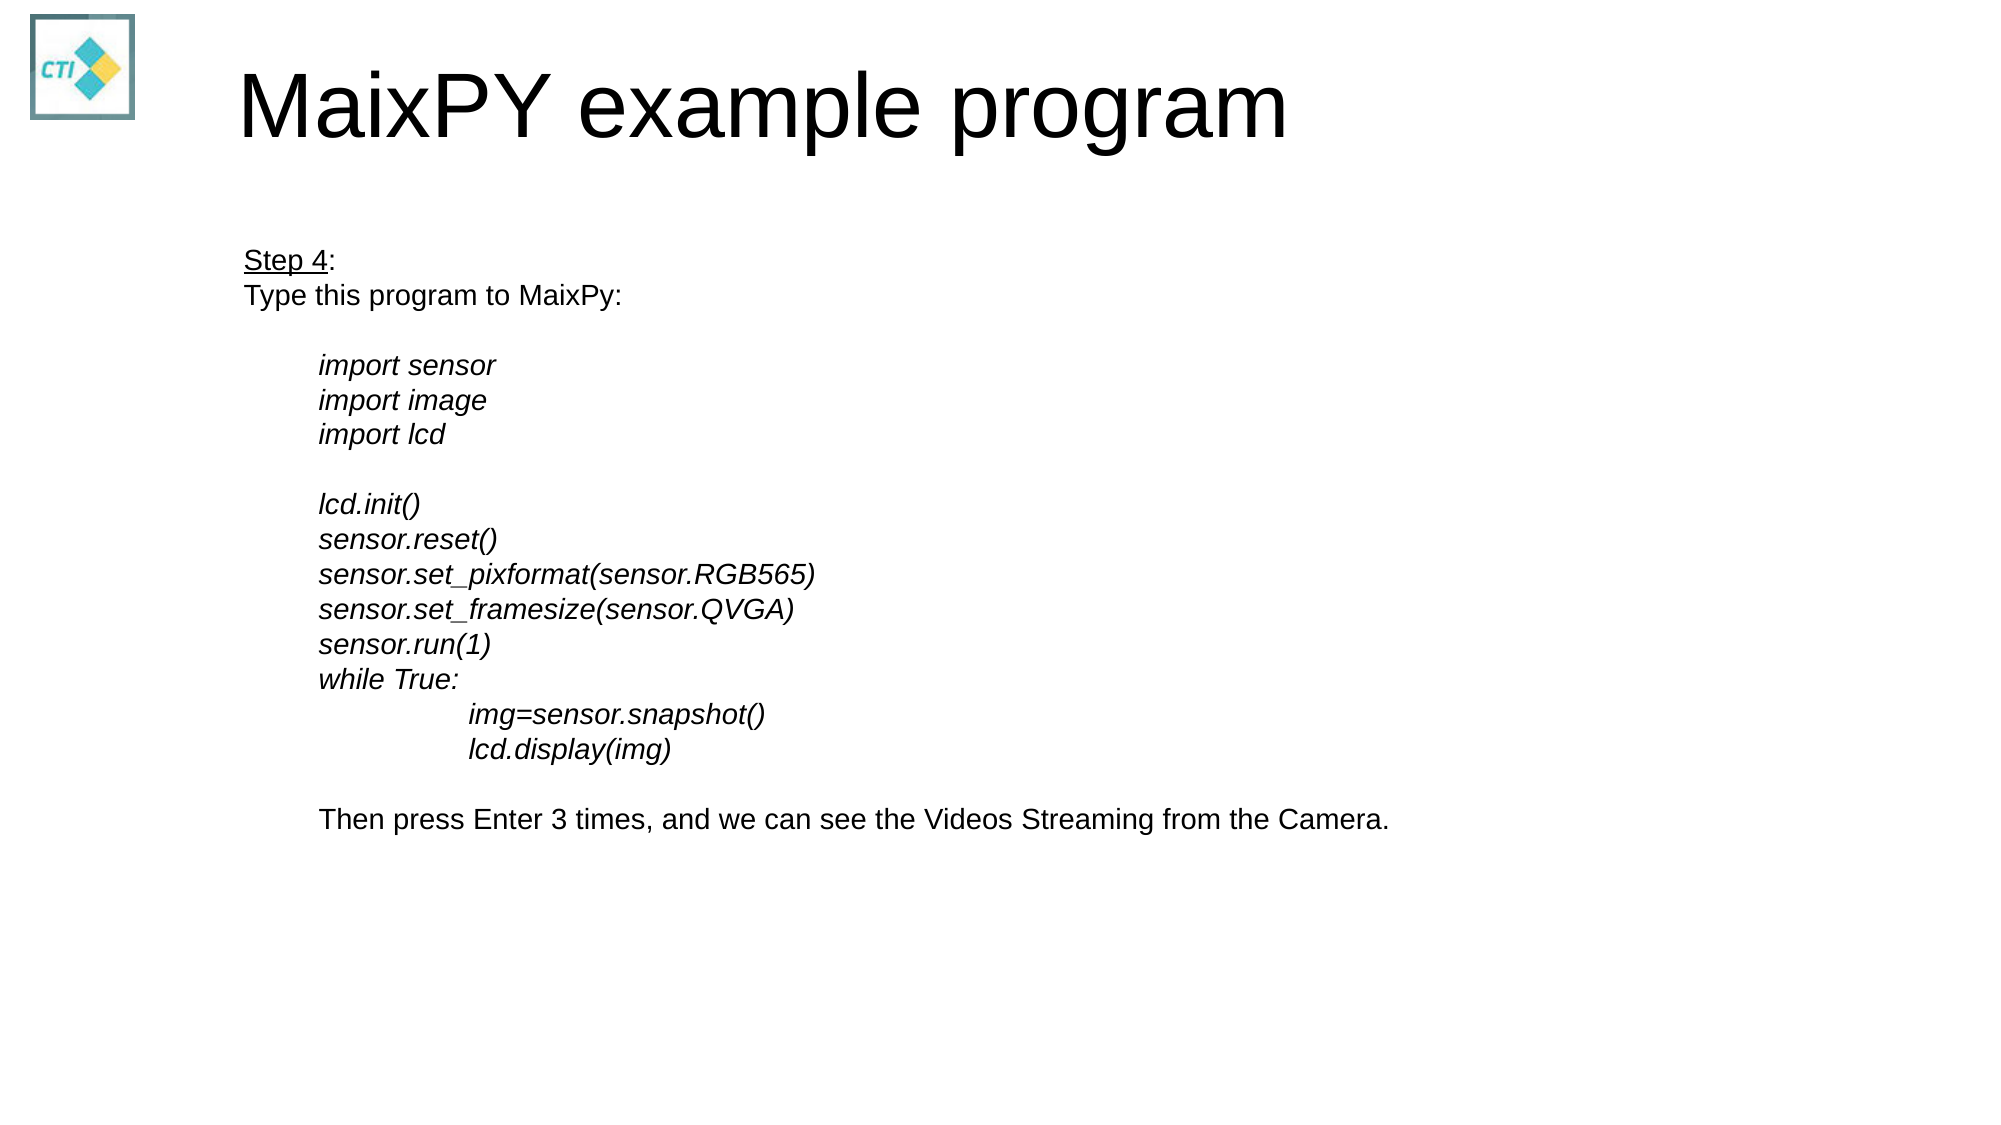

MaixPY example program
Step 4:
Type this program to MaixPy:
	import sensor
import image
import lcd
lcd.init()
sensor.reset()
sensor.set_pixformat(sensor.RGB565)
sensor.set_framesize(sensor.QVGA)
sensor.run(1)
while True:
 		img=sensor.snapshot()
 		lcd.display(img)
Then press Enter 3 times, and we can see the Videos Streaming from the Camera.